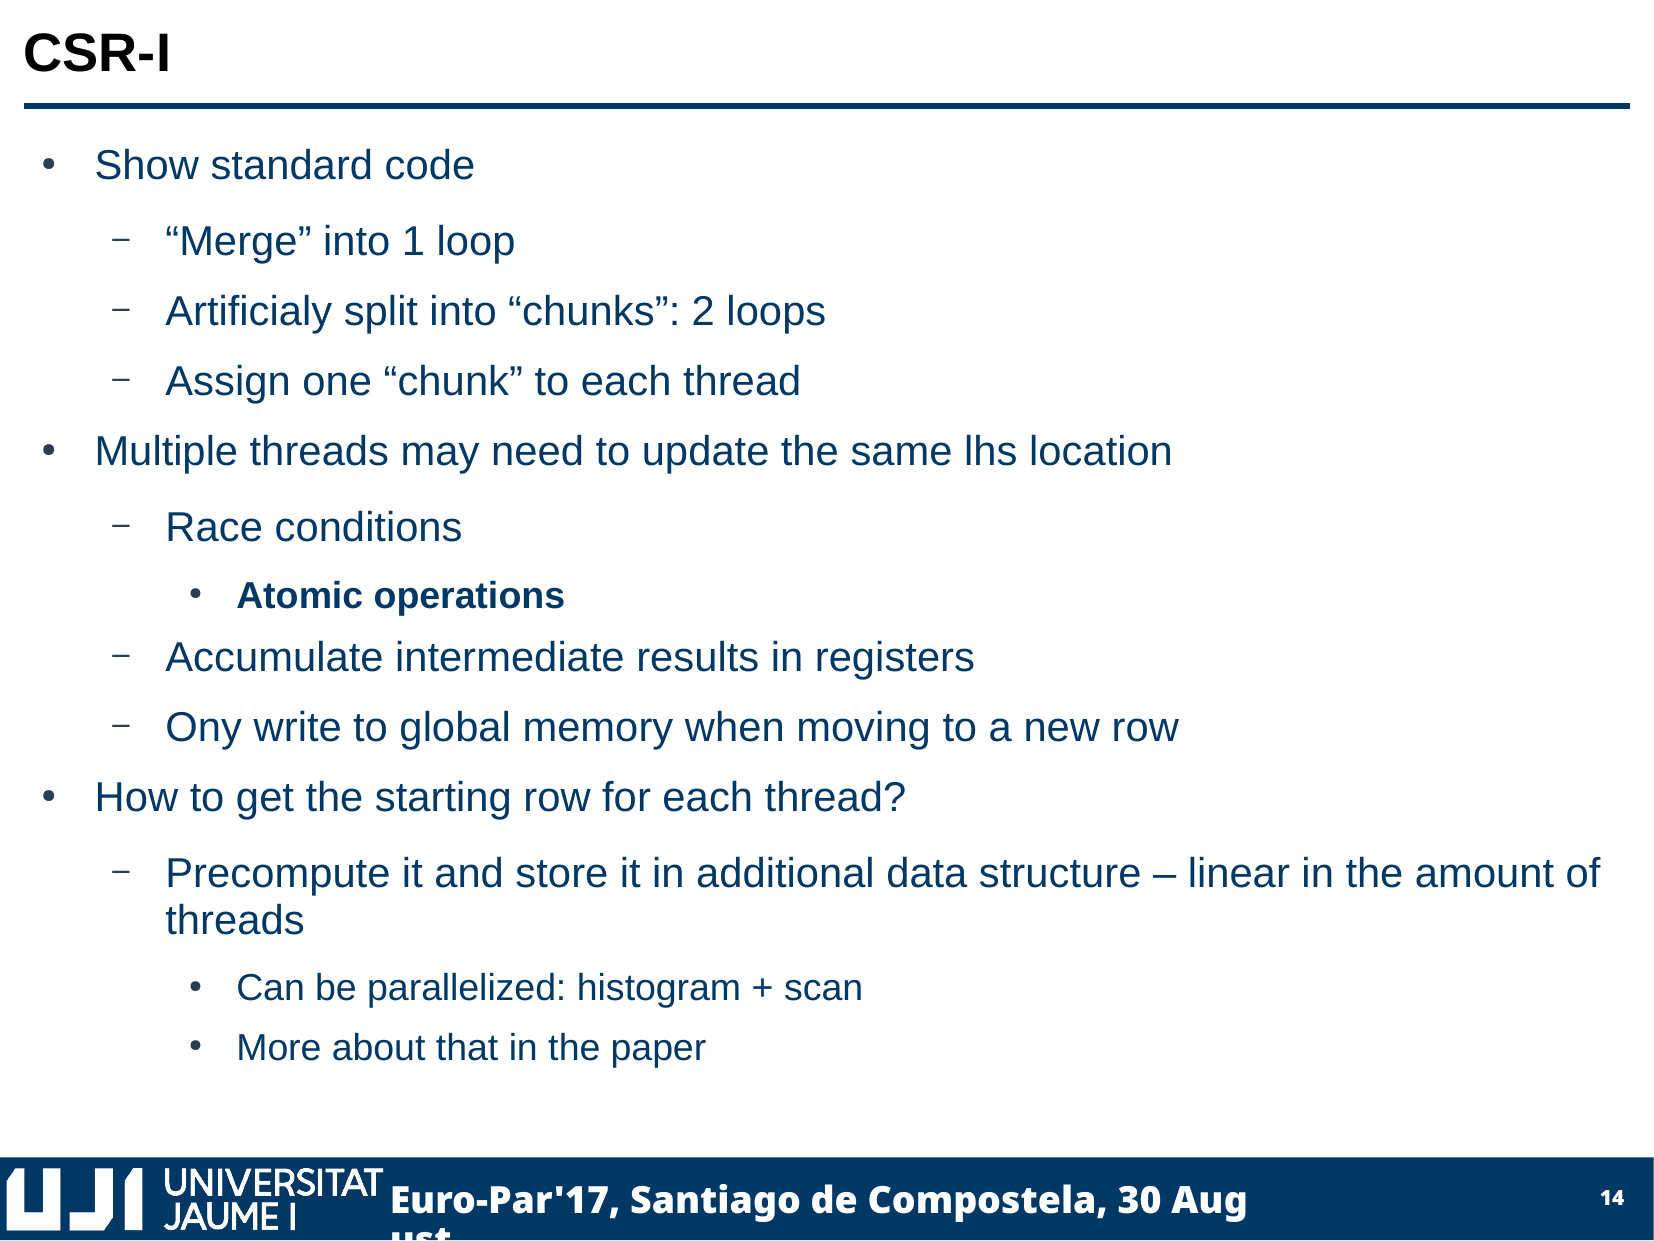

# CSR-I
Show standard code
“Merge” into 1 loop
Artificialy split into “chunks”: 2 loops
Assign one “chunk” to each thread
Multiple threads may need to update the same lhs location
Race conditions
Atomic operations
Accumulate intermediate results in registers
Ony write to global memory when moving to a new row
How to get the starting row for each thread?
Precompute it and store it in additional data structure – linear in the amount of threads
Can be parallelized: histogram + scan
More about that in the paper
Euro-Par'17, Santiago de Compostela, 30 August
14